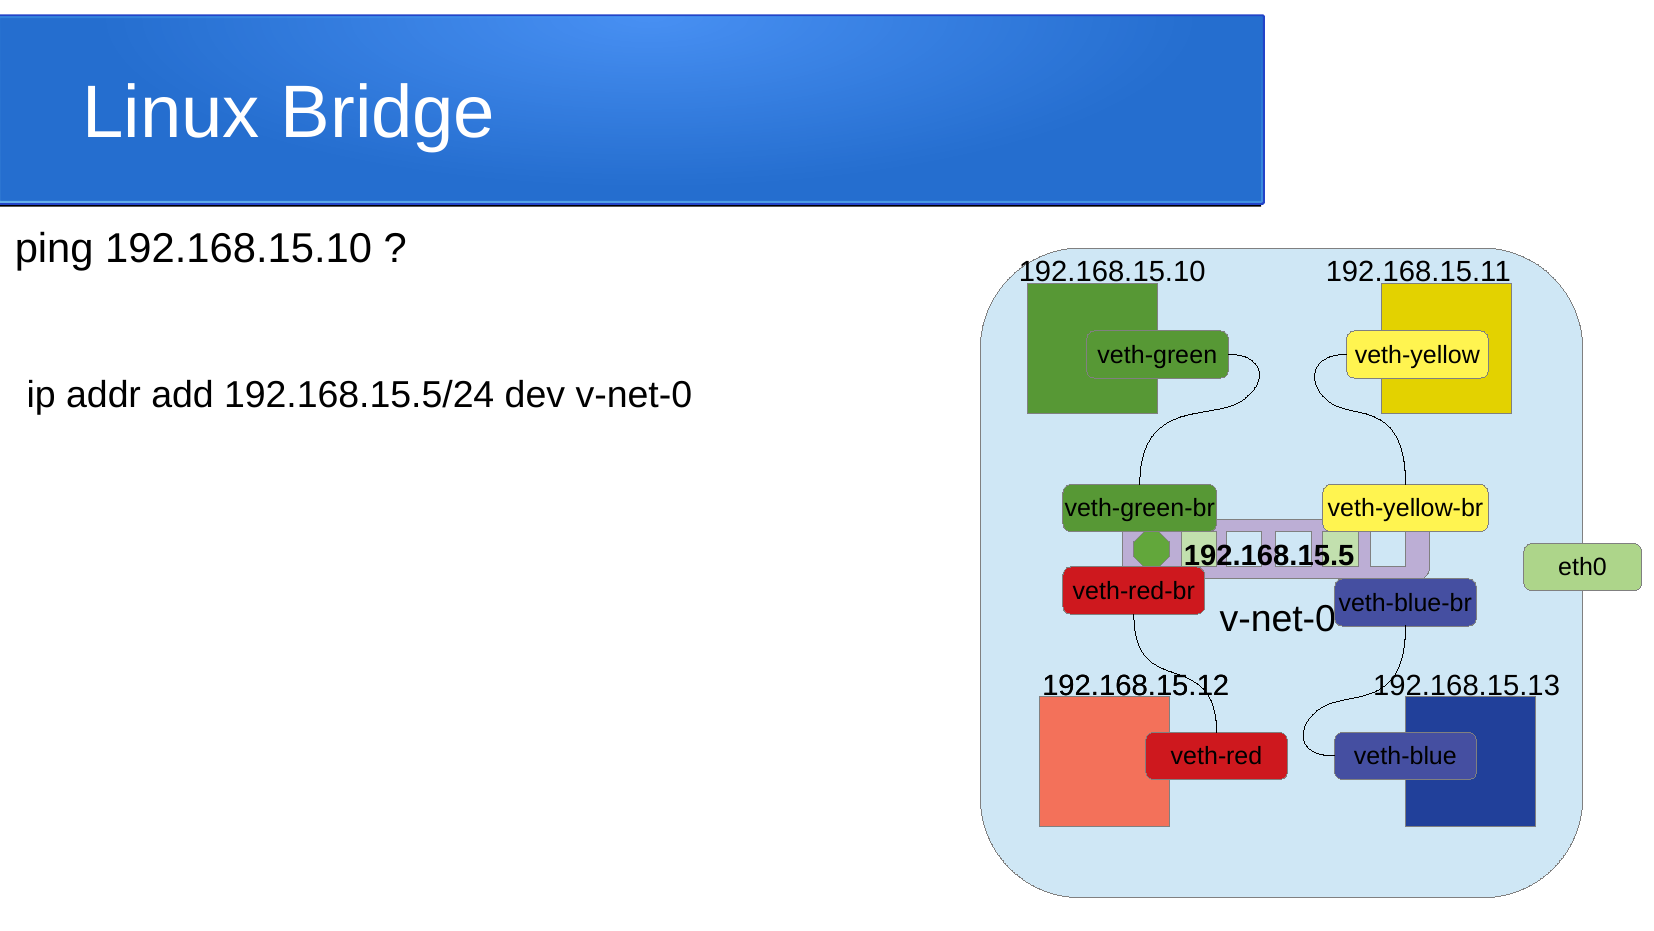

# Linux Bridge
ping 192.168.15.10 ?
192.168.15.10
192.168.15.11
veth-green
veth-yellow
ip addr add 192.168.15.5/24 dev v-net-0
veth-green-br
veth-yellow-br
192.168.15.5
eth0
veth-red-br
veth-blue-br
root@machine~ ip netns
green
yellow
v-net-0
192.168.15.12
192.168.15.12
192.168.15.13
veth-red
veth-blue